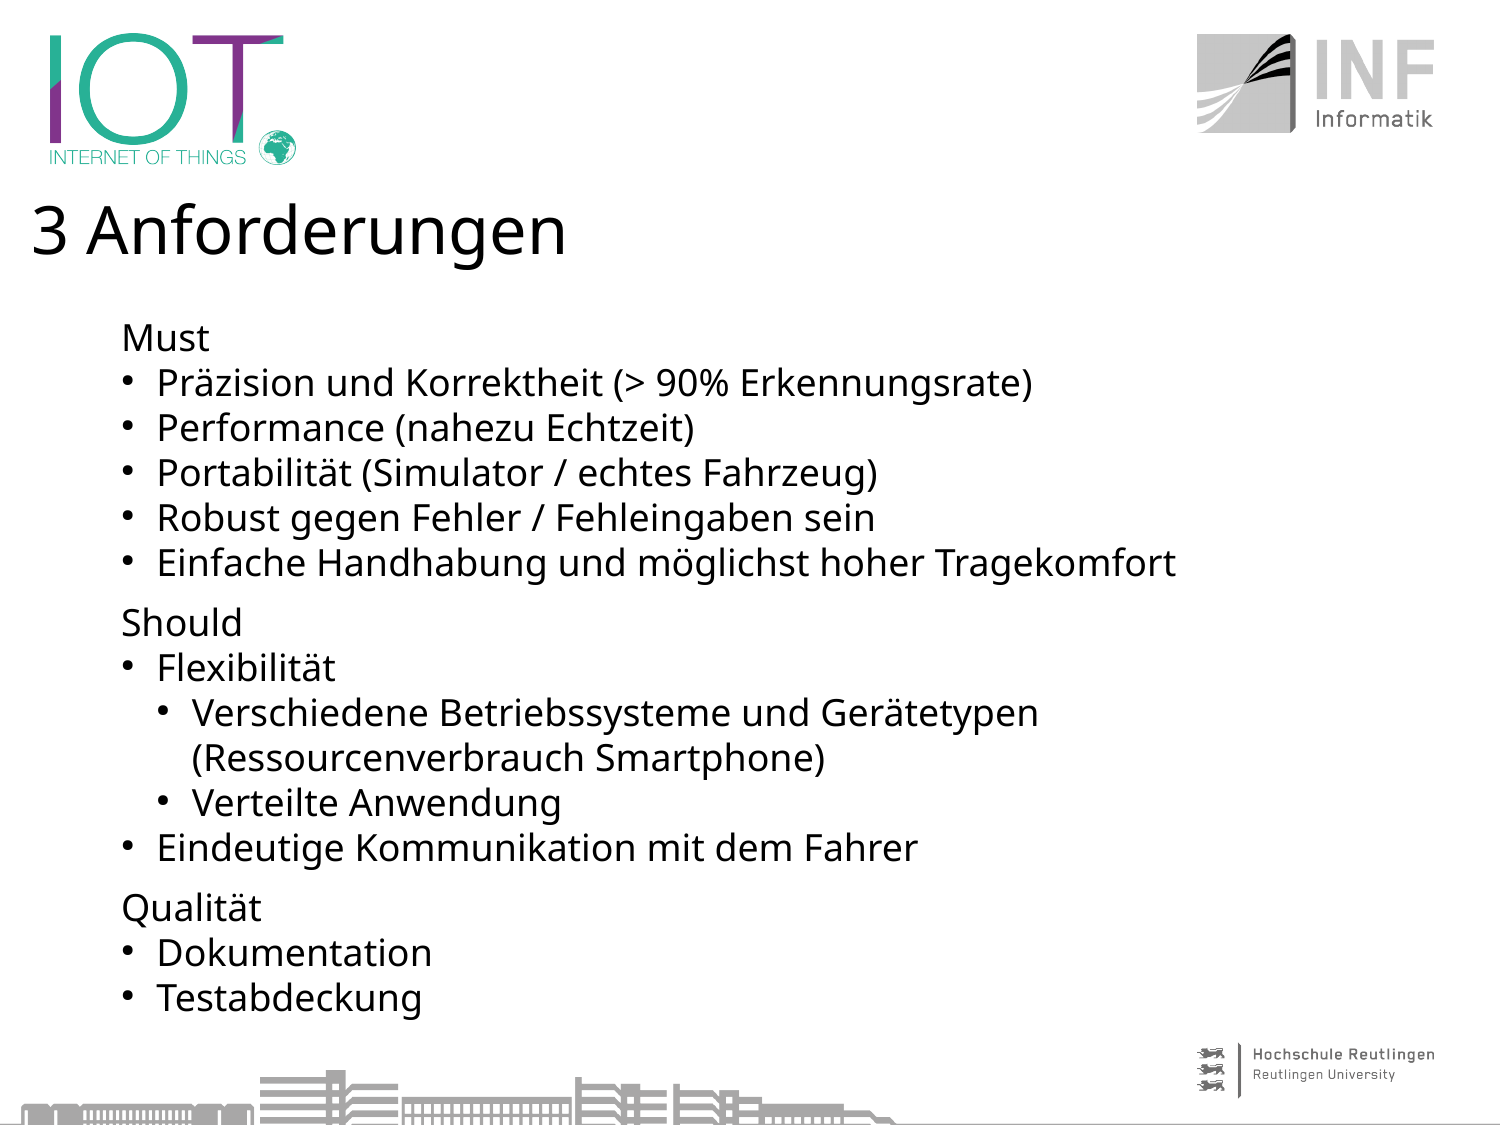

3 Anforderungen
Must
Präzision und Korrektheit (> 90% Erkennungsrate)
Performance (nahezu Echtzeit)
Portabilität (Simulator / echtes Fahrzeug)
Robust gegen Fehler / Fehleingaben sein
Einfache Handhabung und möglichst hoher Tragekomfort
Should
Flexibilität
Verschiedene Betriebssysteme und Gerätetypen
(Ressourcenverbrauch Smartphone)
Verteilte Anwendung
Eindeutige Kommunikation mit dem Fahrer
Qualität
Dokumentation
Testabdeckung